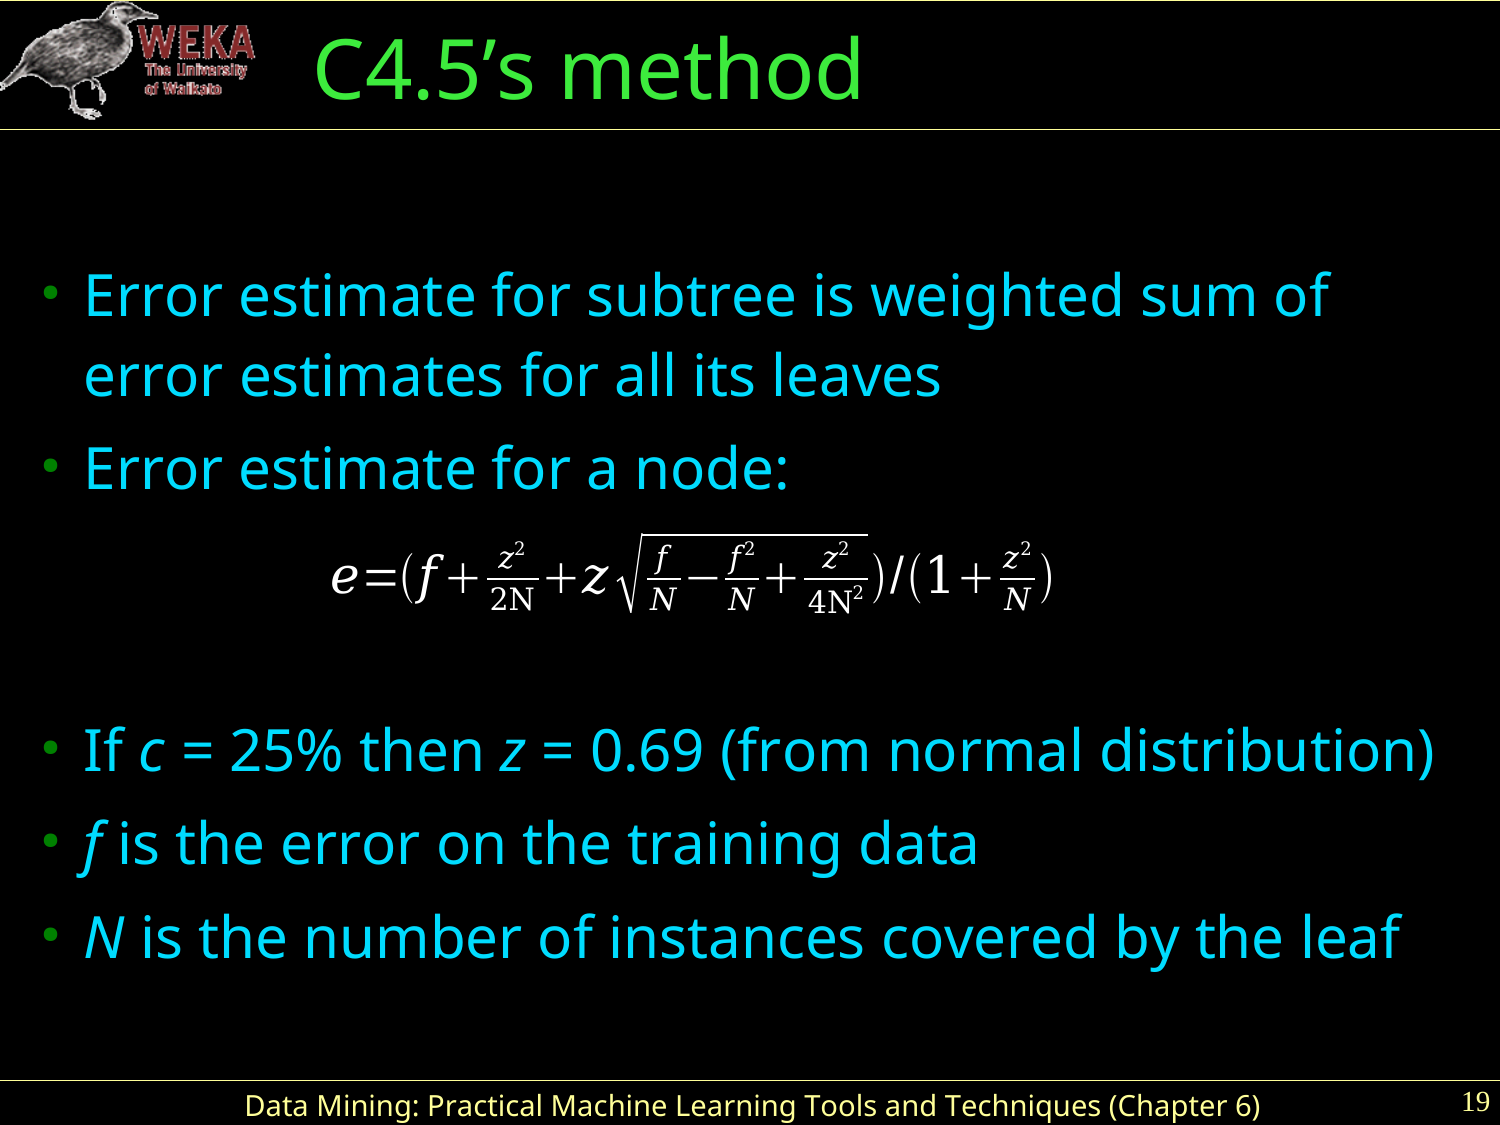

# C4.5’s method
Error estimate for subtree is weighted sum of error estimates for all its leaves
Error estimate for a node:
If c = 25% then z = 0.69 (from normal distribution)
f is the error on the training data
N is the number of instances covered by the leaf
Data Mining: Practical Machine Learning Tools and Techniques (Chapter 6)
19